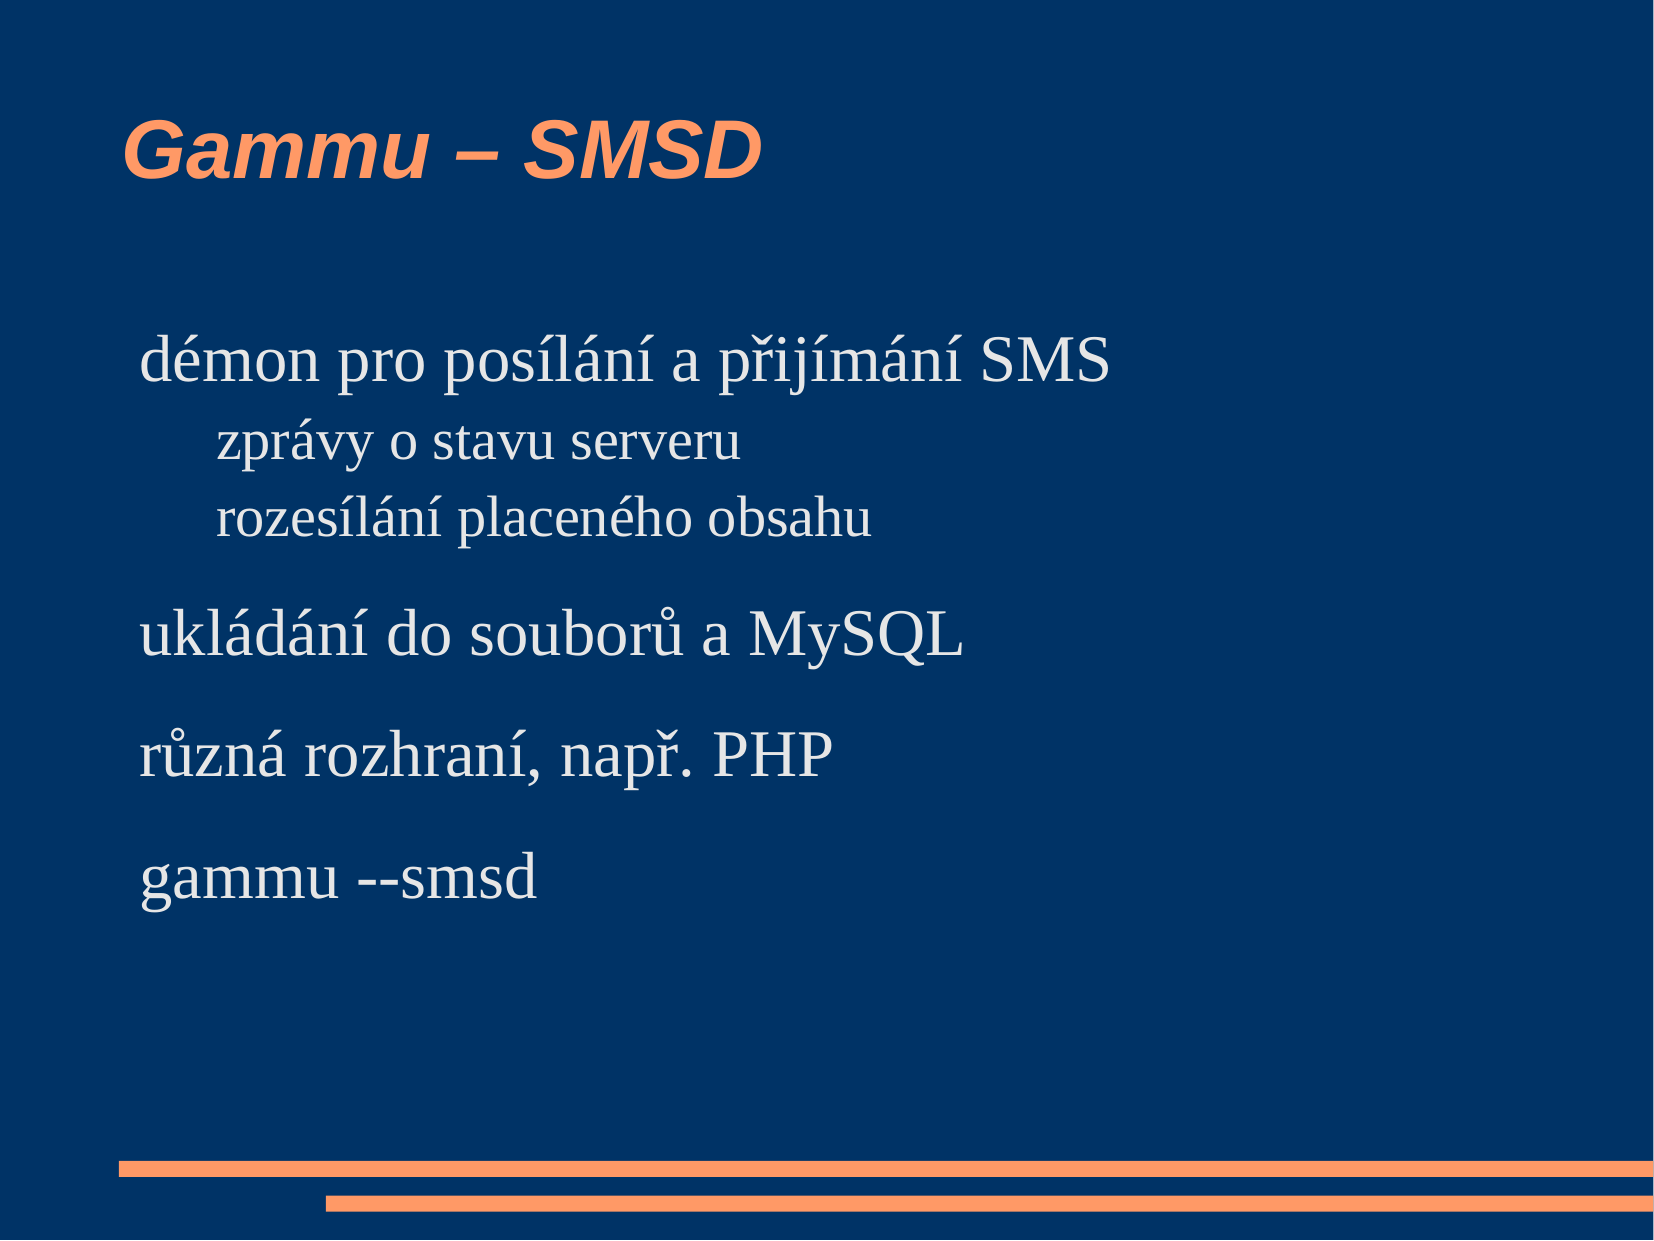

# Gammu – SMSD
démon pro posílání a přijímání SMS
zprávy o stavu serveru
rozesílání placeného obsahu
ukládání do souborů a MySQL
různá rozhraní, např. PHP
gammu --smsd